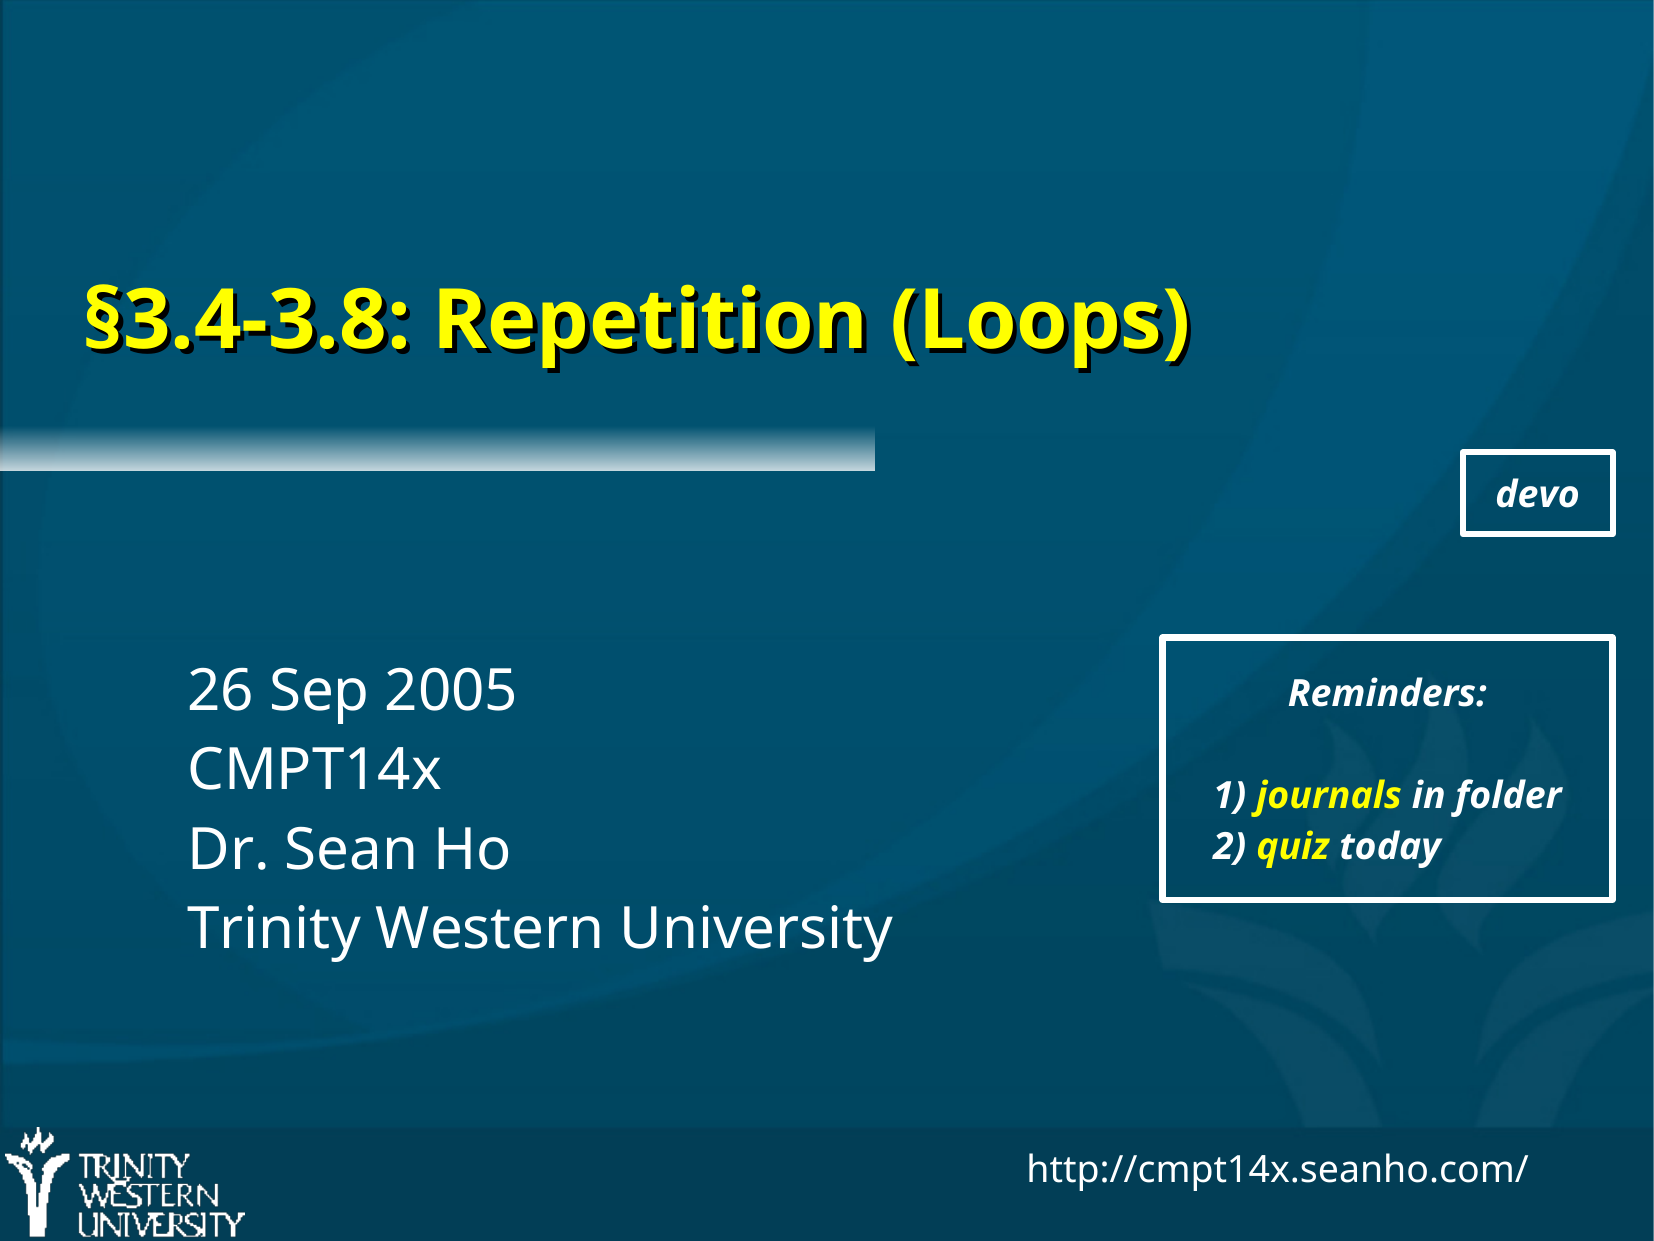

# §3.4-3.8: Repetition (Loops)
devo
26 Sep 2005
CMPT14x
Dr. Sean Ho
Trinity Western University
Reminders:
1) journals in folder
2) quiz today
http://cmpt14x.seanho.com/